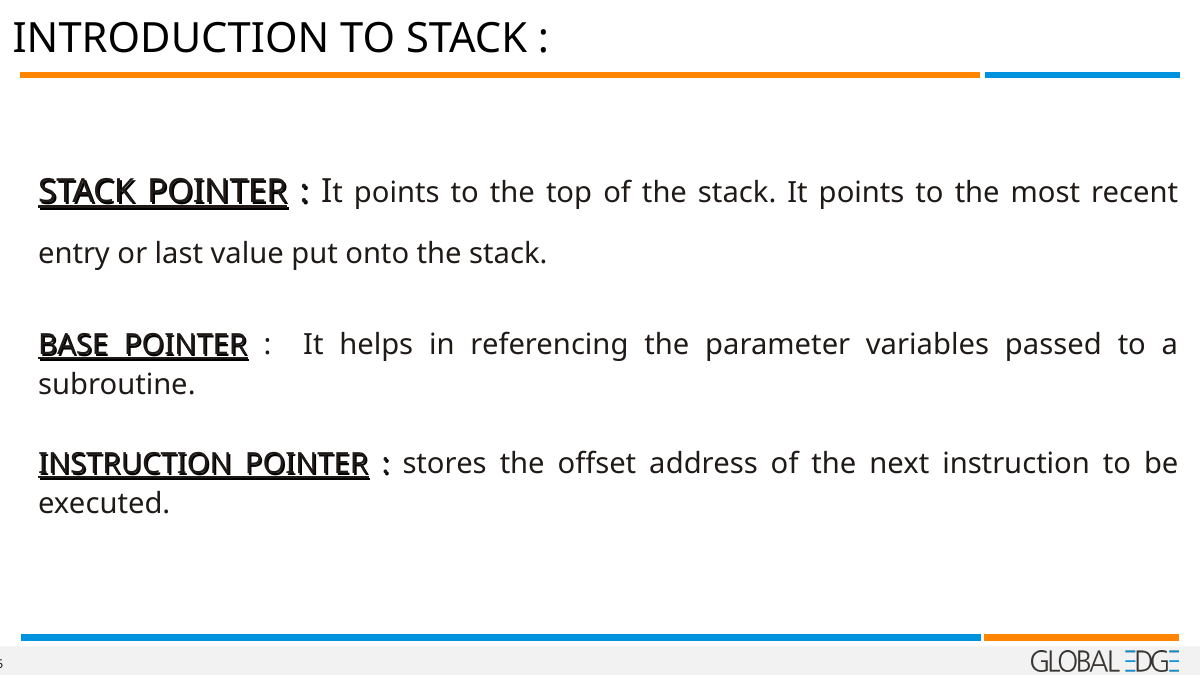

# INTRODUCTION TO STACK :
STACK POINTER : It points to the top of the stack. It points to the most recent entry or last value put onto the stack.
BASE POINTER : It helps in referencing the parameter variables passed to a subroutine.
INSTRUCTION POINTER : stores the offset address of the next instruction to be executed.